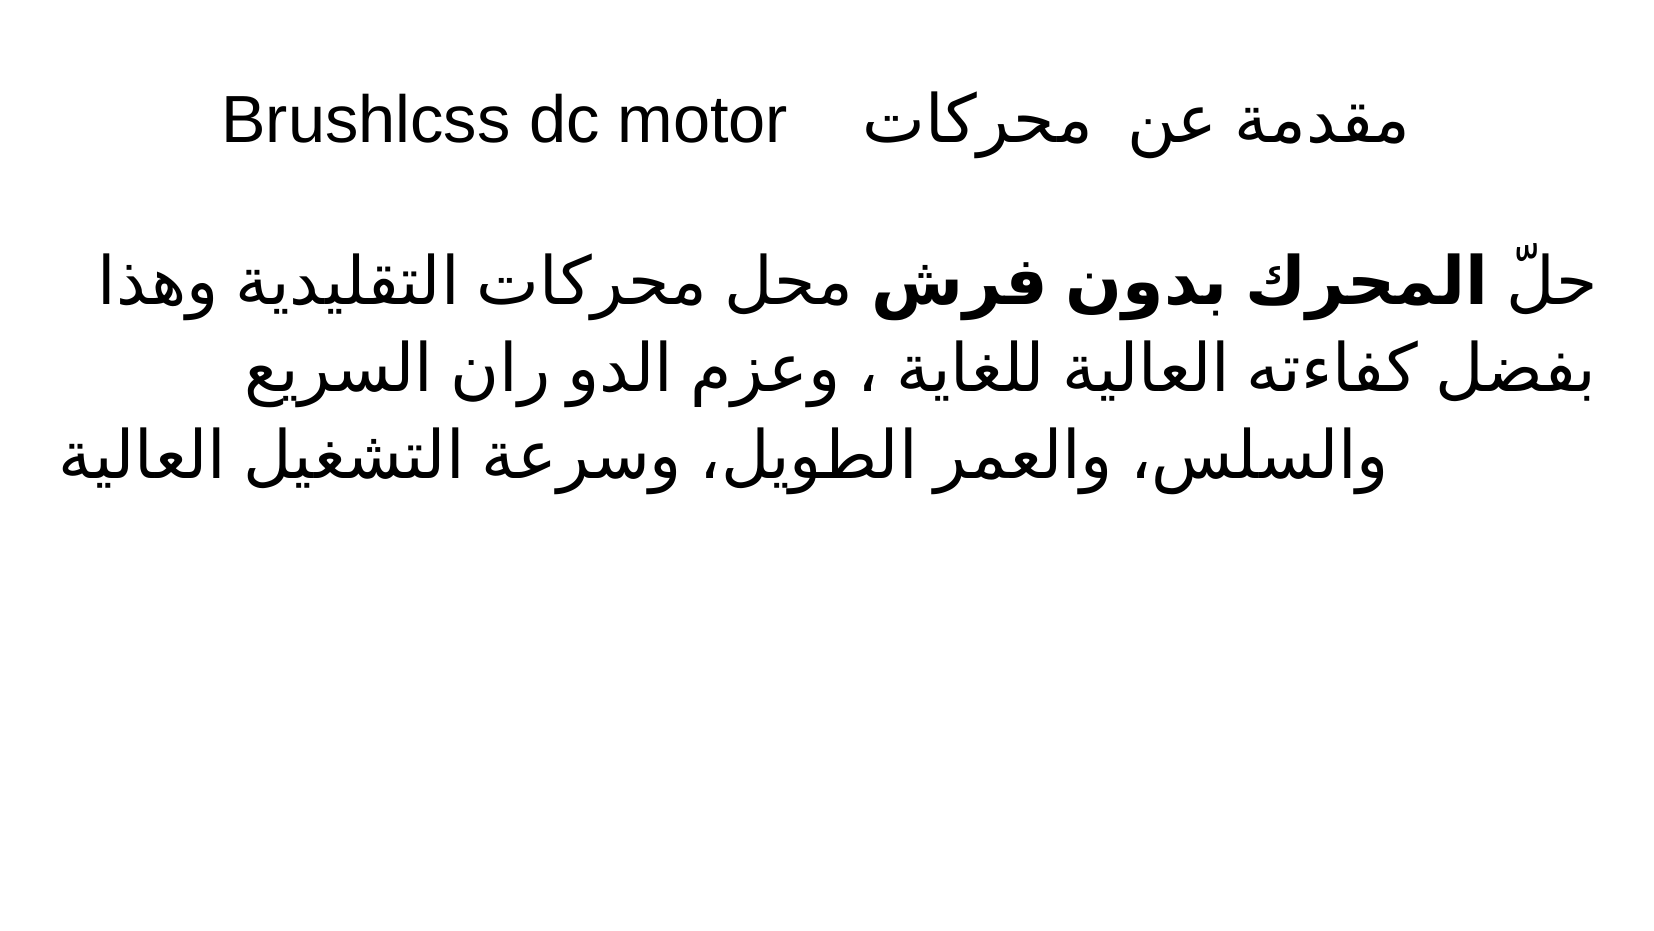

#
Brushlcss dc motor مقدمة عن محركات
حلّ المحرك بدون فرش محل محركات التقليدية وهذا بفضل كفاءته العالية للغاية ، وعزم الدو ران السريع والسلس، والعمر الطويل، وسرعة التشغيل العالية